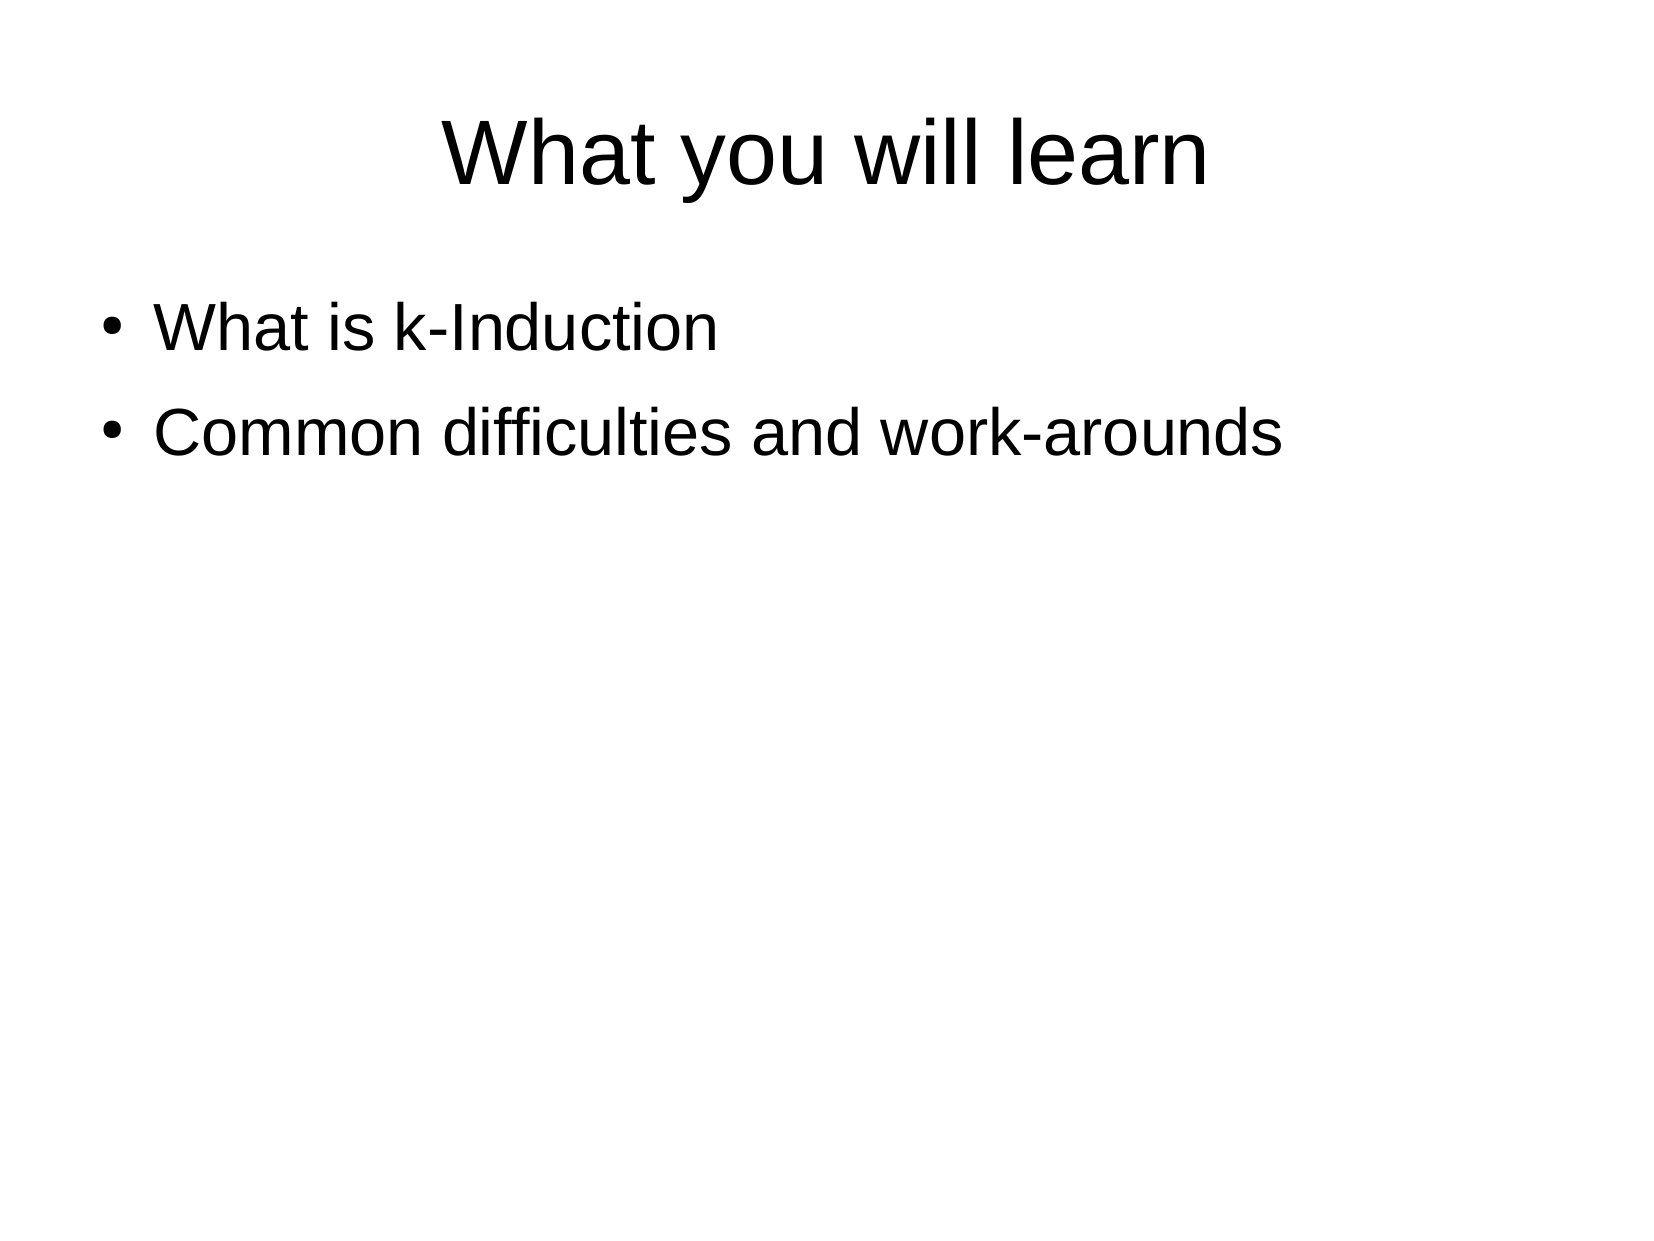

# What you will learn
What is k-Induction
Common difficulties and work-arounds